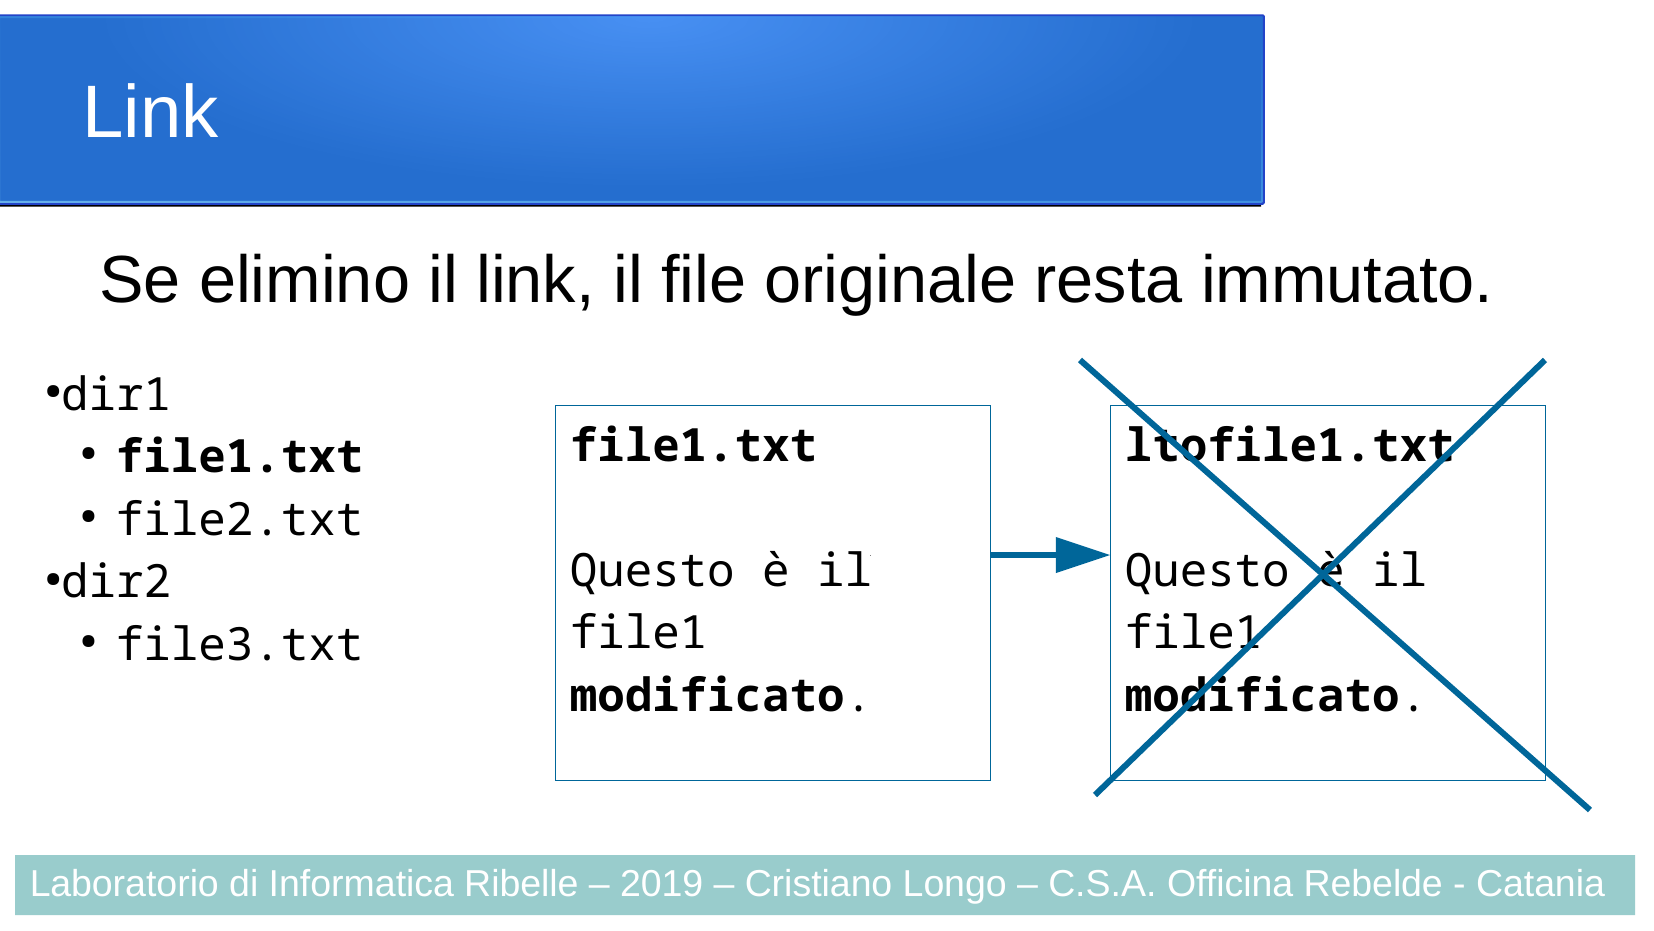

# Link
 Se elimino il link, il file originale resta immutato.
dir1
file1.txt
file2.txt
dir2
file3.txt
file1.txt
Questo è il file1 modificato.
ltofile1.txt
Questo è il file1 modificato.
Laboratorio di Informatica Ribelle – 2019 – Cristiano Longo – C.S.A. Officina Rebelde - Catania